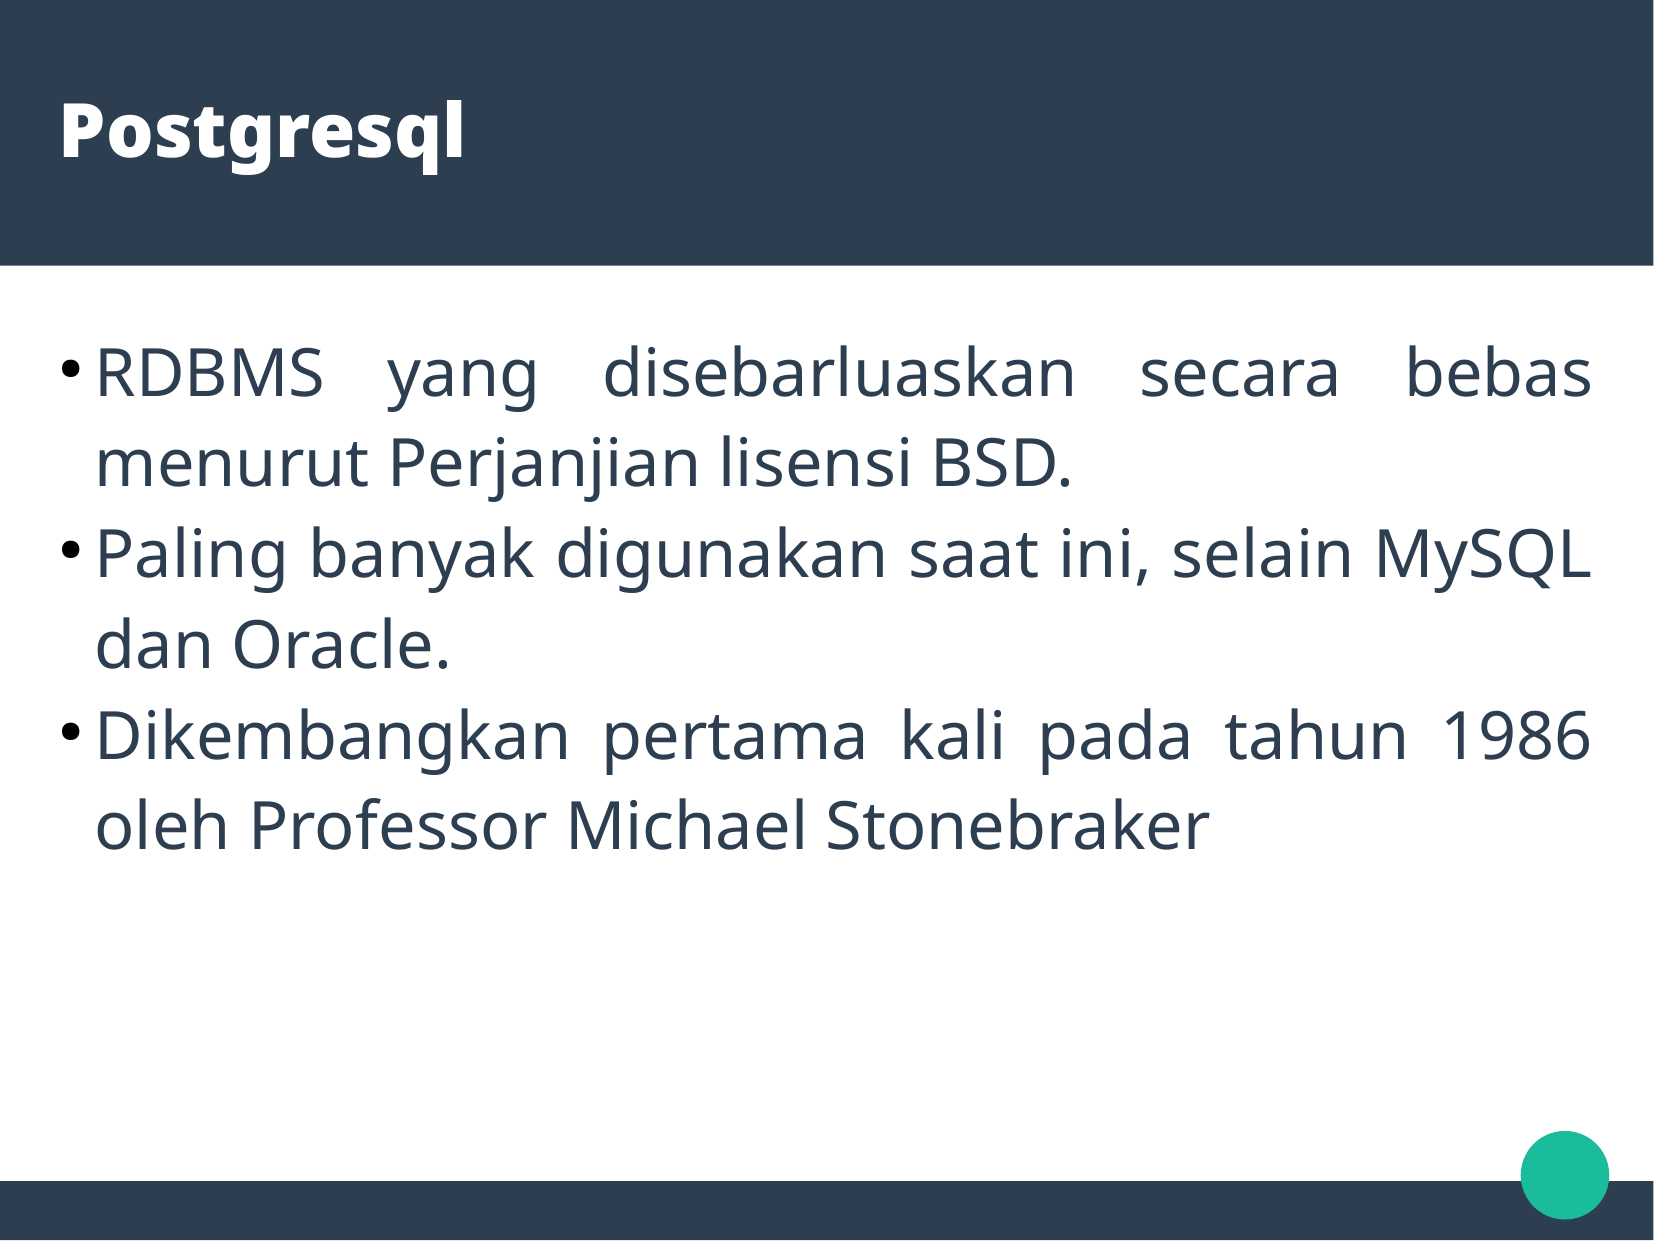

# Postgresql
RDBMS yang disebarluaskan secara bebas menurut Perjanjian lisensi BSD.
Paling banyak digunakan saat ini, selain MySQL dan Oracle.
Dikembangkan pertama kali pada tahun 1986 oleh Professor Michael Stonebraker